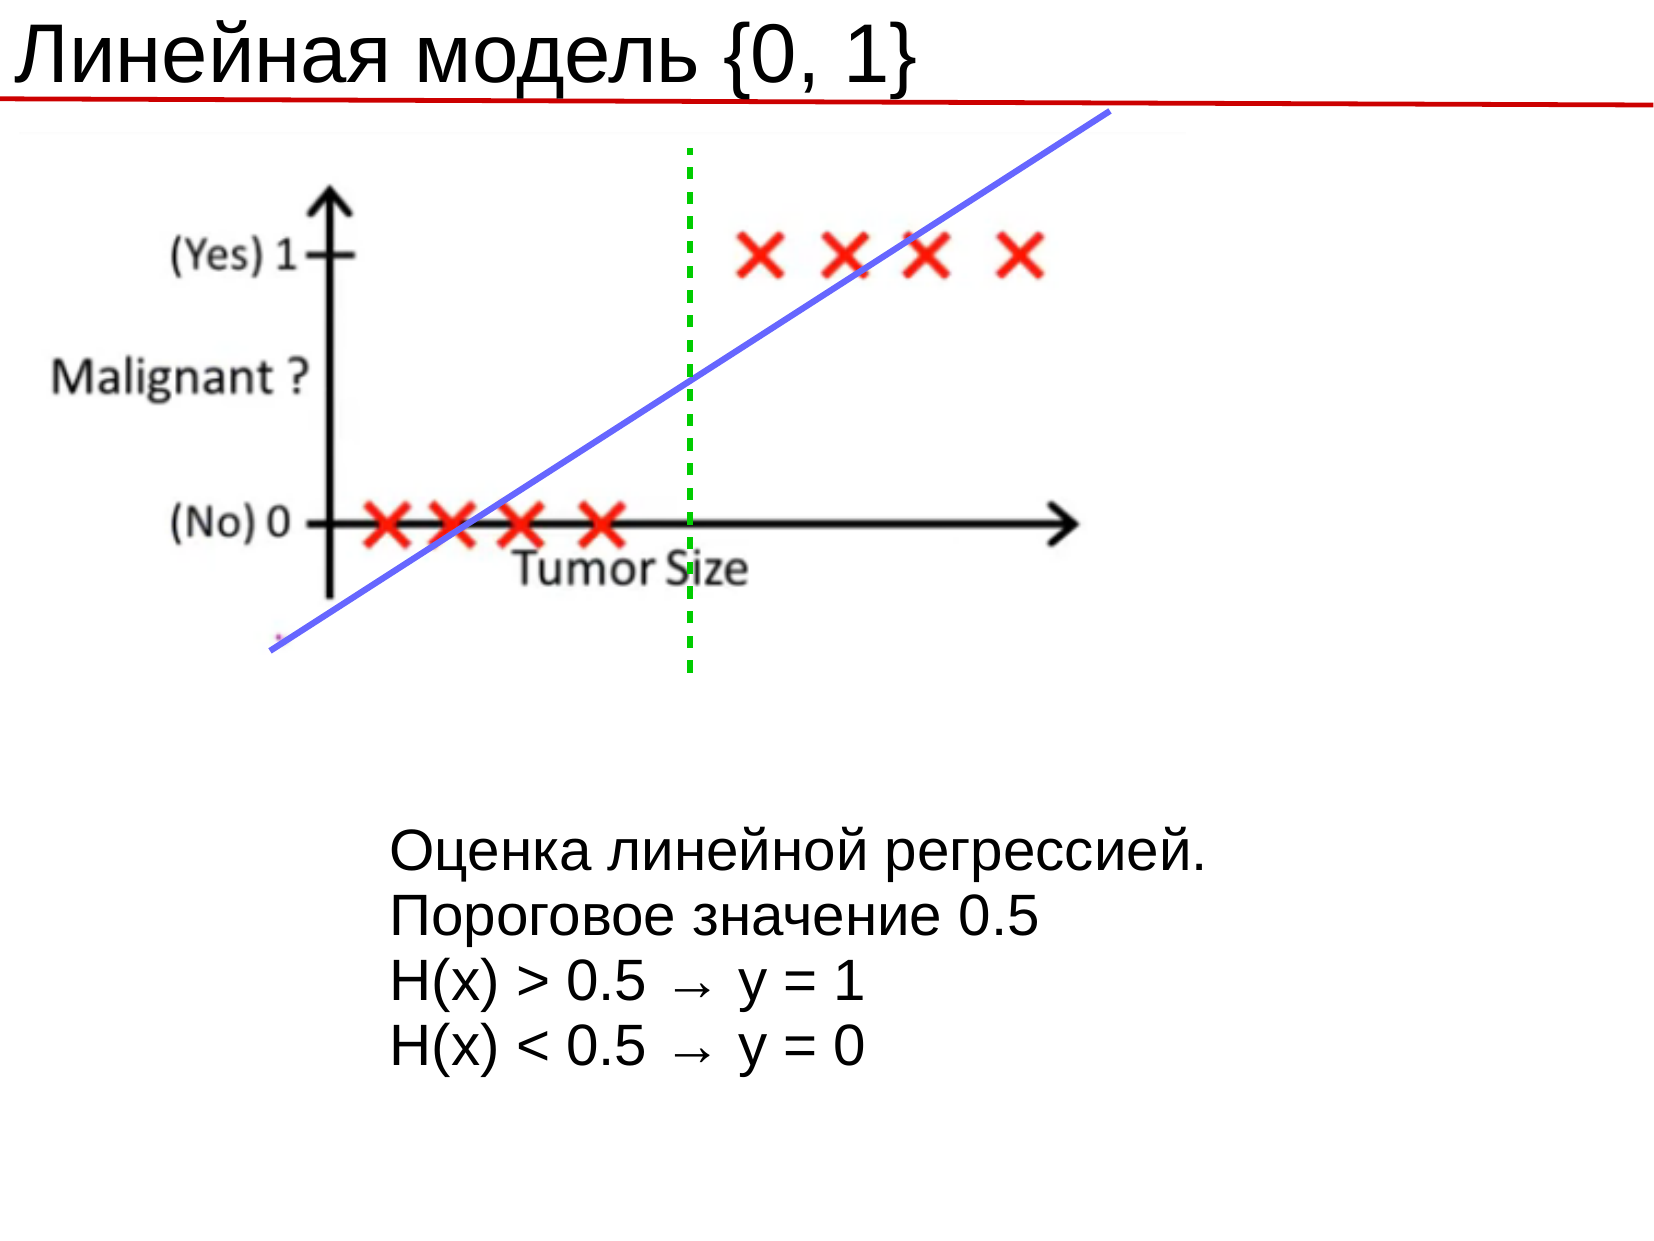

Линейная модель {0, 1}
Оценка линейной регрессией.
Пороговое значение 0.5
H(x) > 0.5 → y = 1
H(x) < 0.5 → y = 0